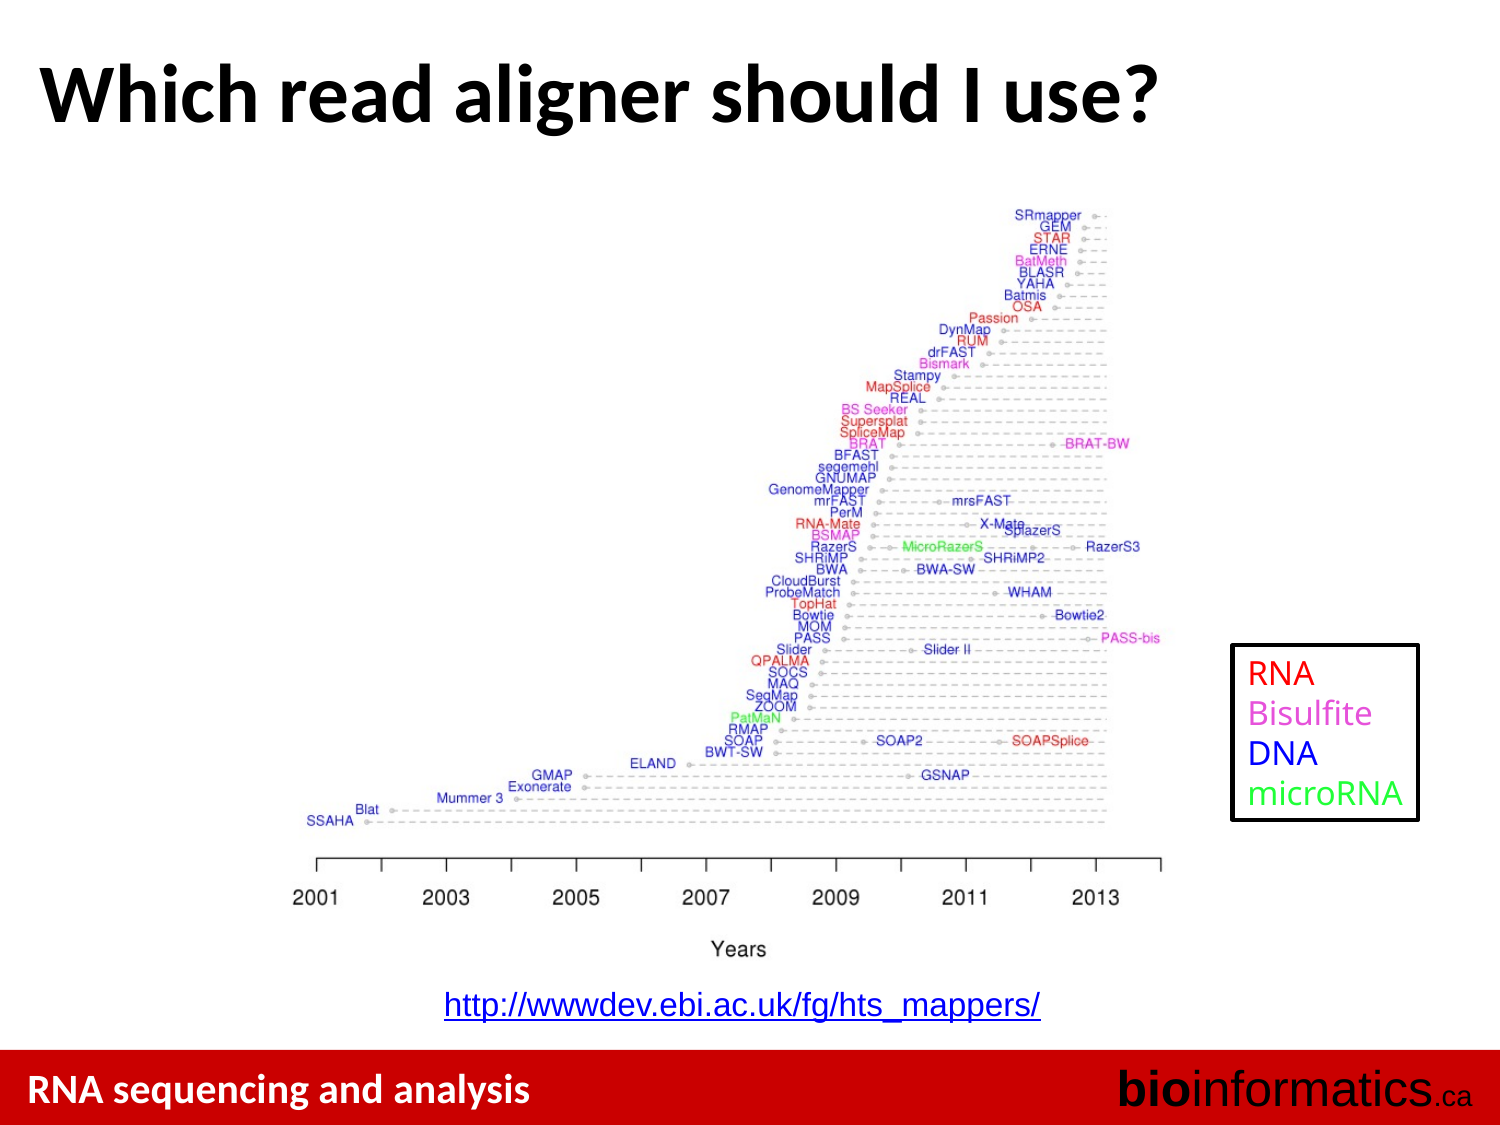

# Which read aligner should I use?
RNA
Bisulfite
DNA
microRNA
http://wwwdev.ebi.ac.uk/fg/hts_mappers/